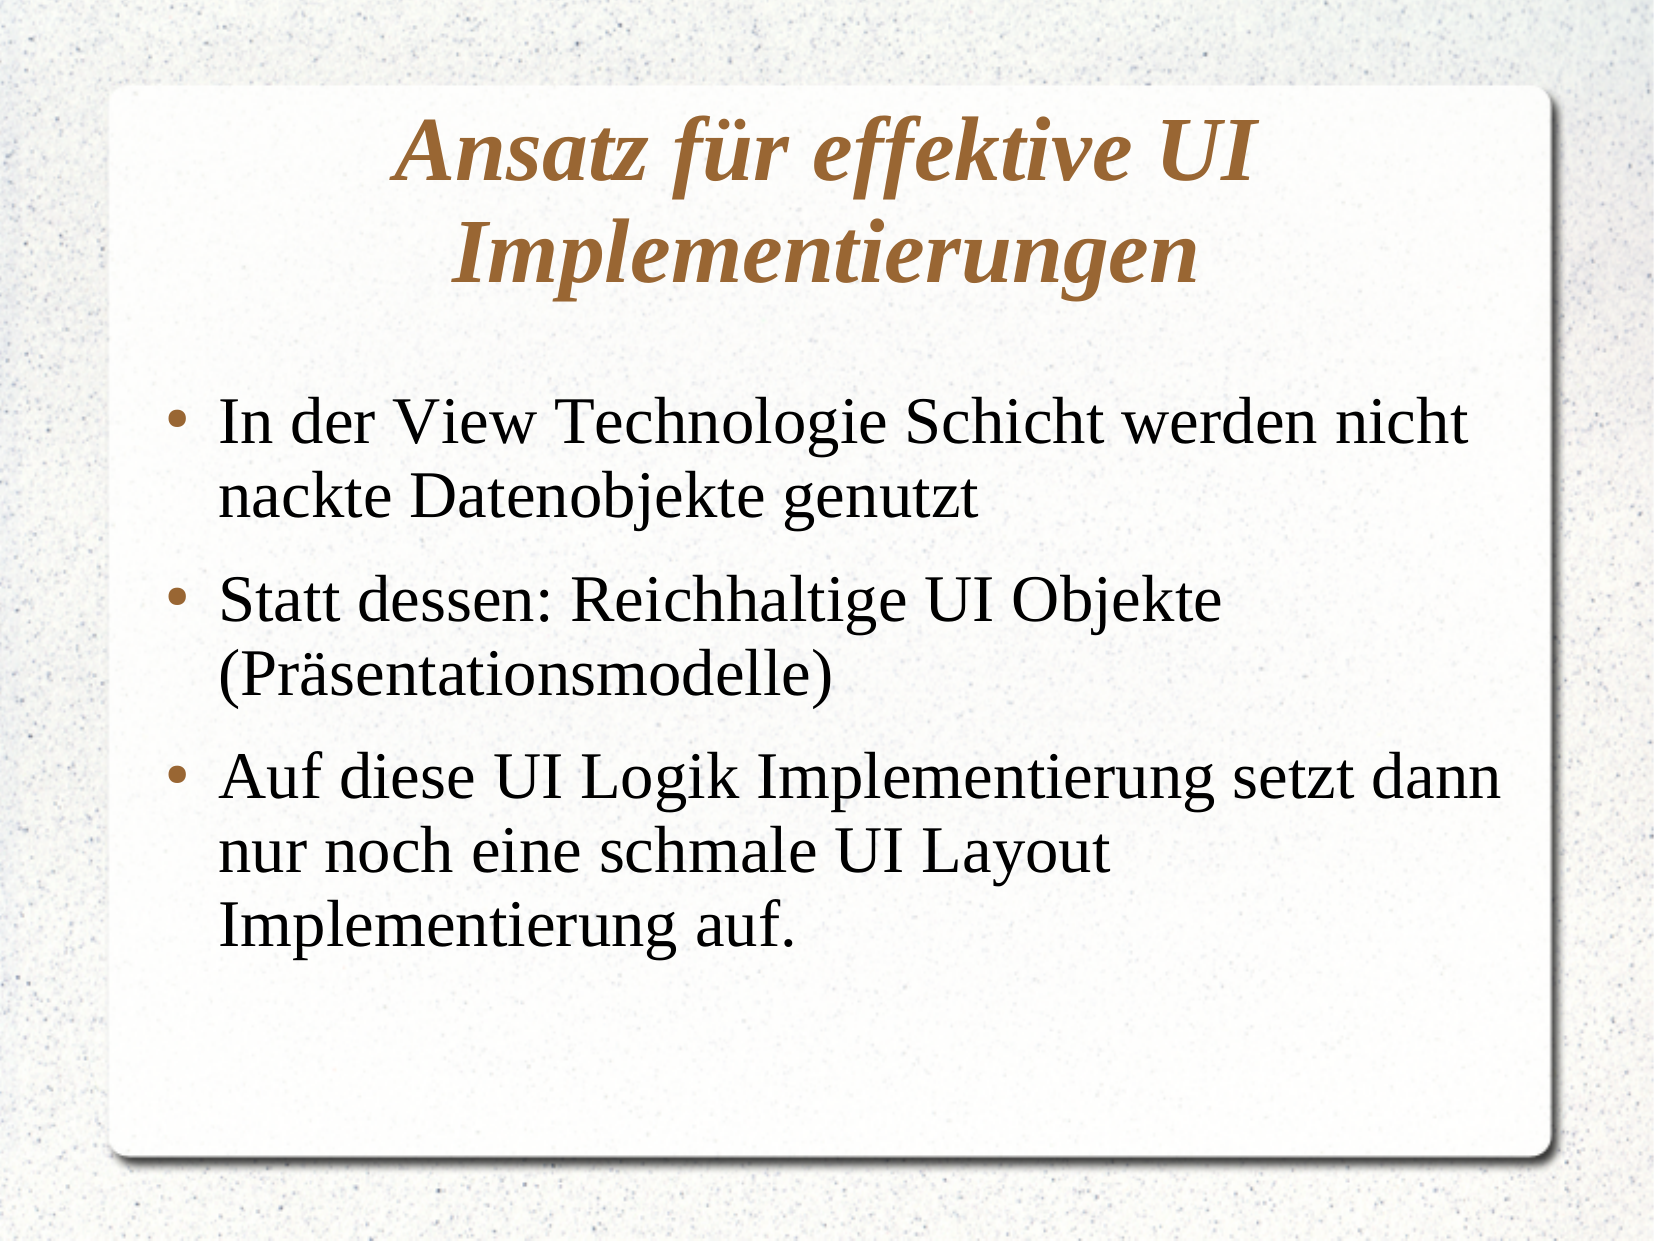

# Ansatz für effektive UI Implementierungen
In der View Technologie Schicht werden nicht nackte Datenobjekte genutzt
Statt dessen: Reichhaltige UI Objekte (Präsentationsmodelle)
Auf diese UI Logik Implementierung setzt dann nur noch eine schmale UI Layout Implementierung auf.